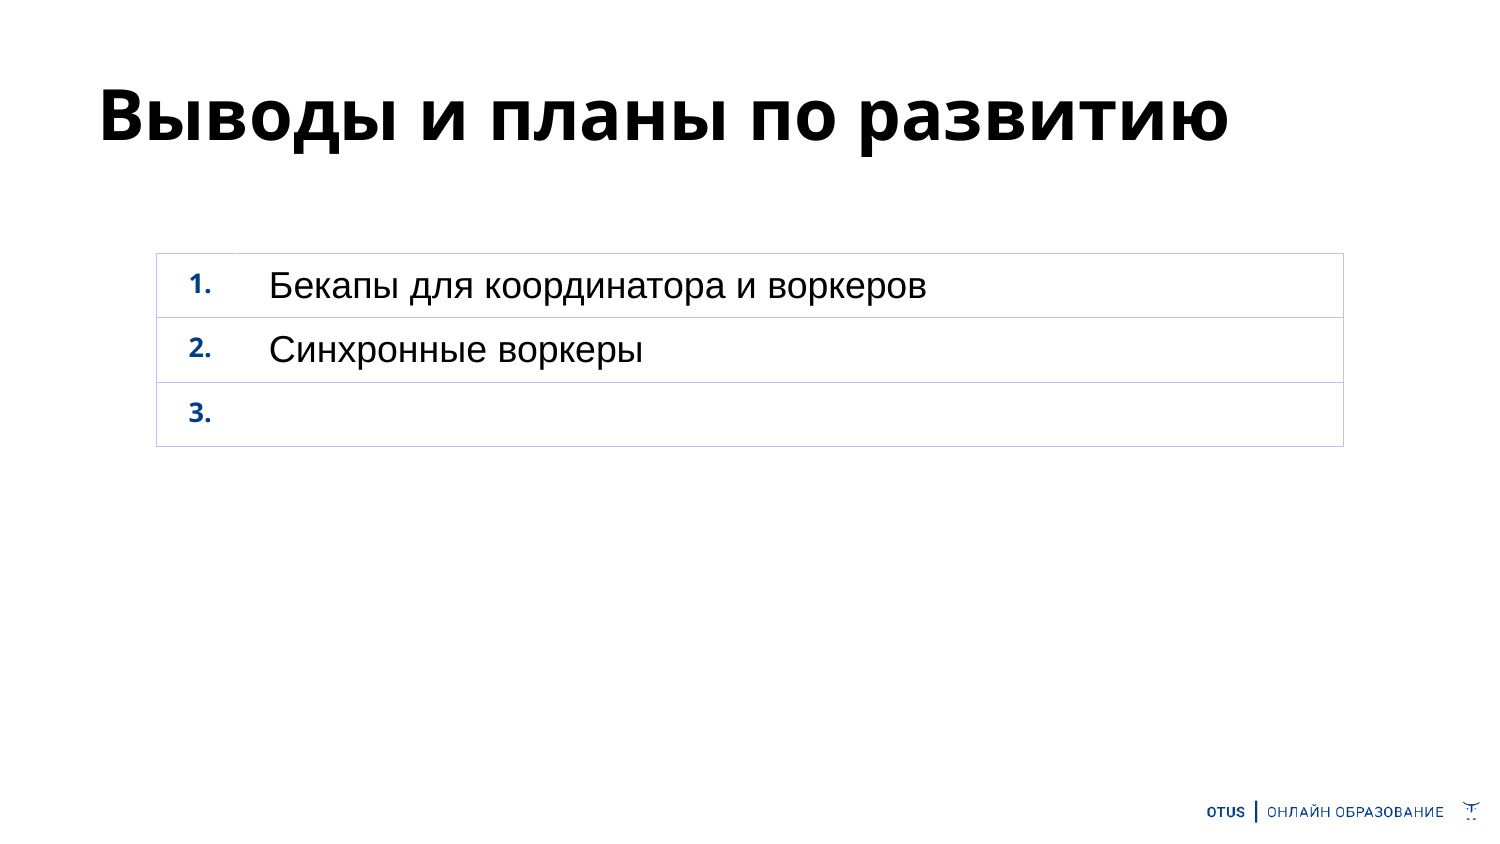

# Выводы и планы по развитию
| 1. | Бекапы для координатора и воркеров |
| --- | --- |
| 2. | Синхронные воркеры |
| 3. | |